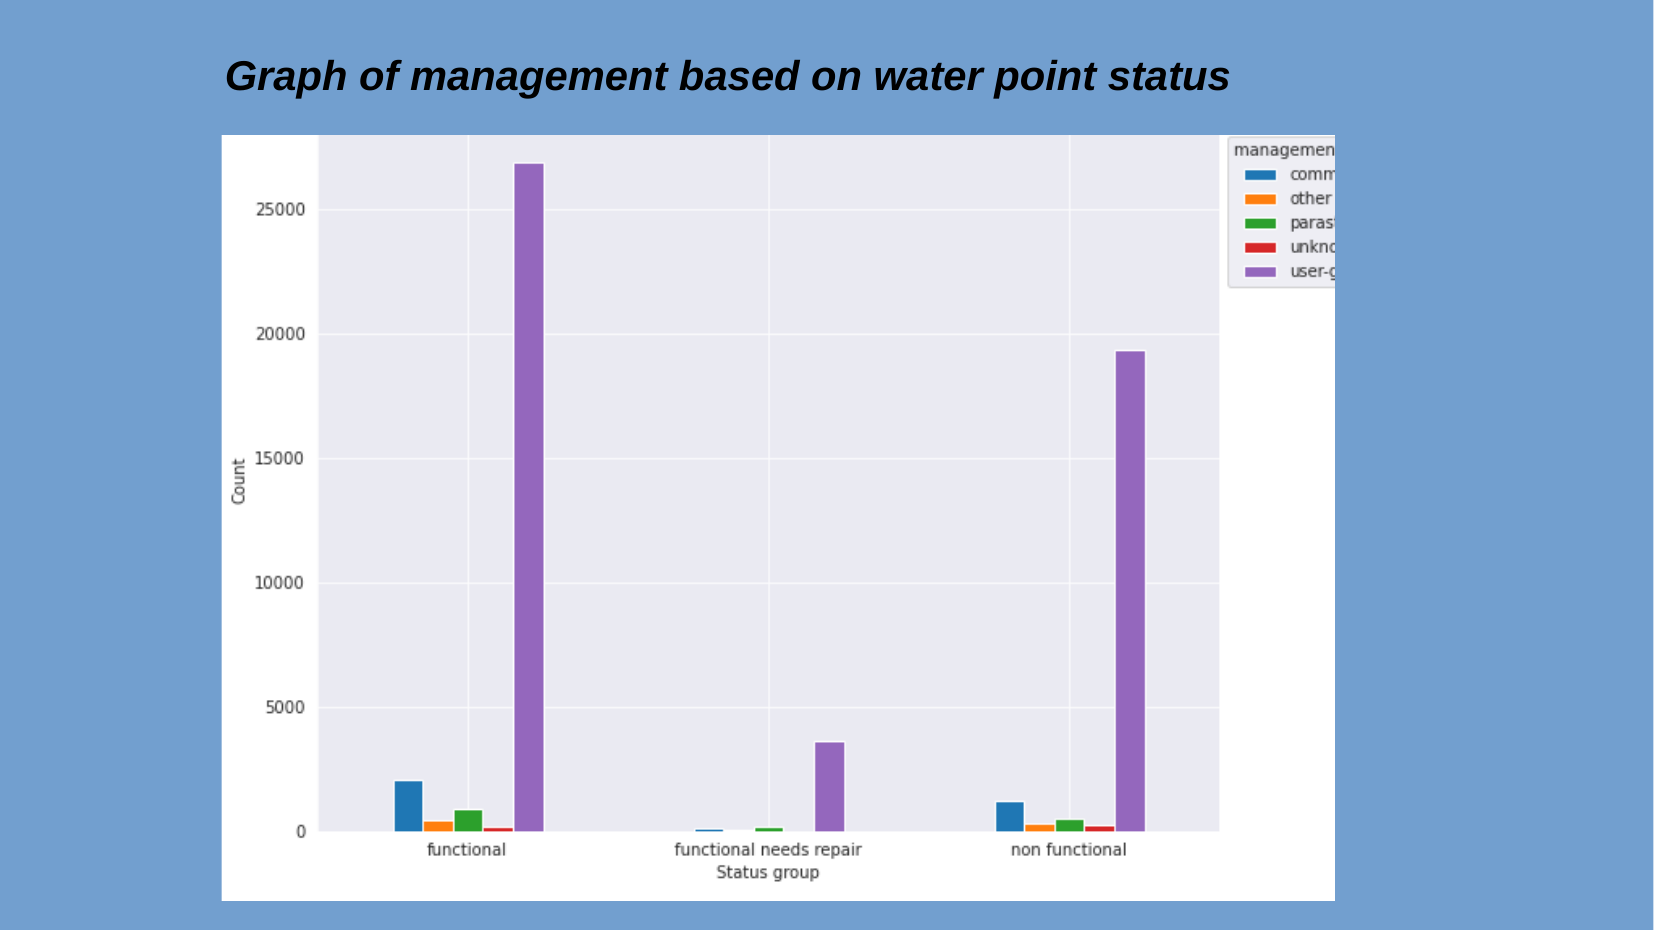

Graph of management based on water point status